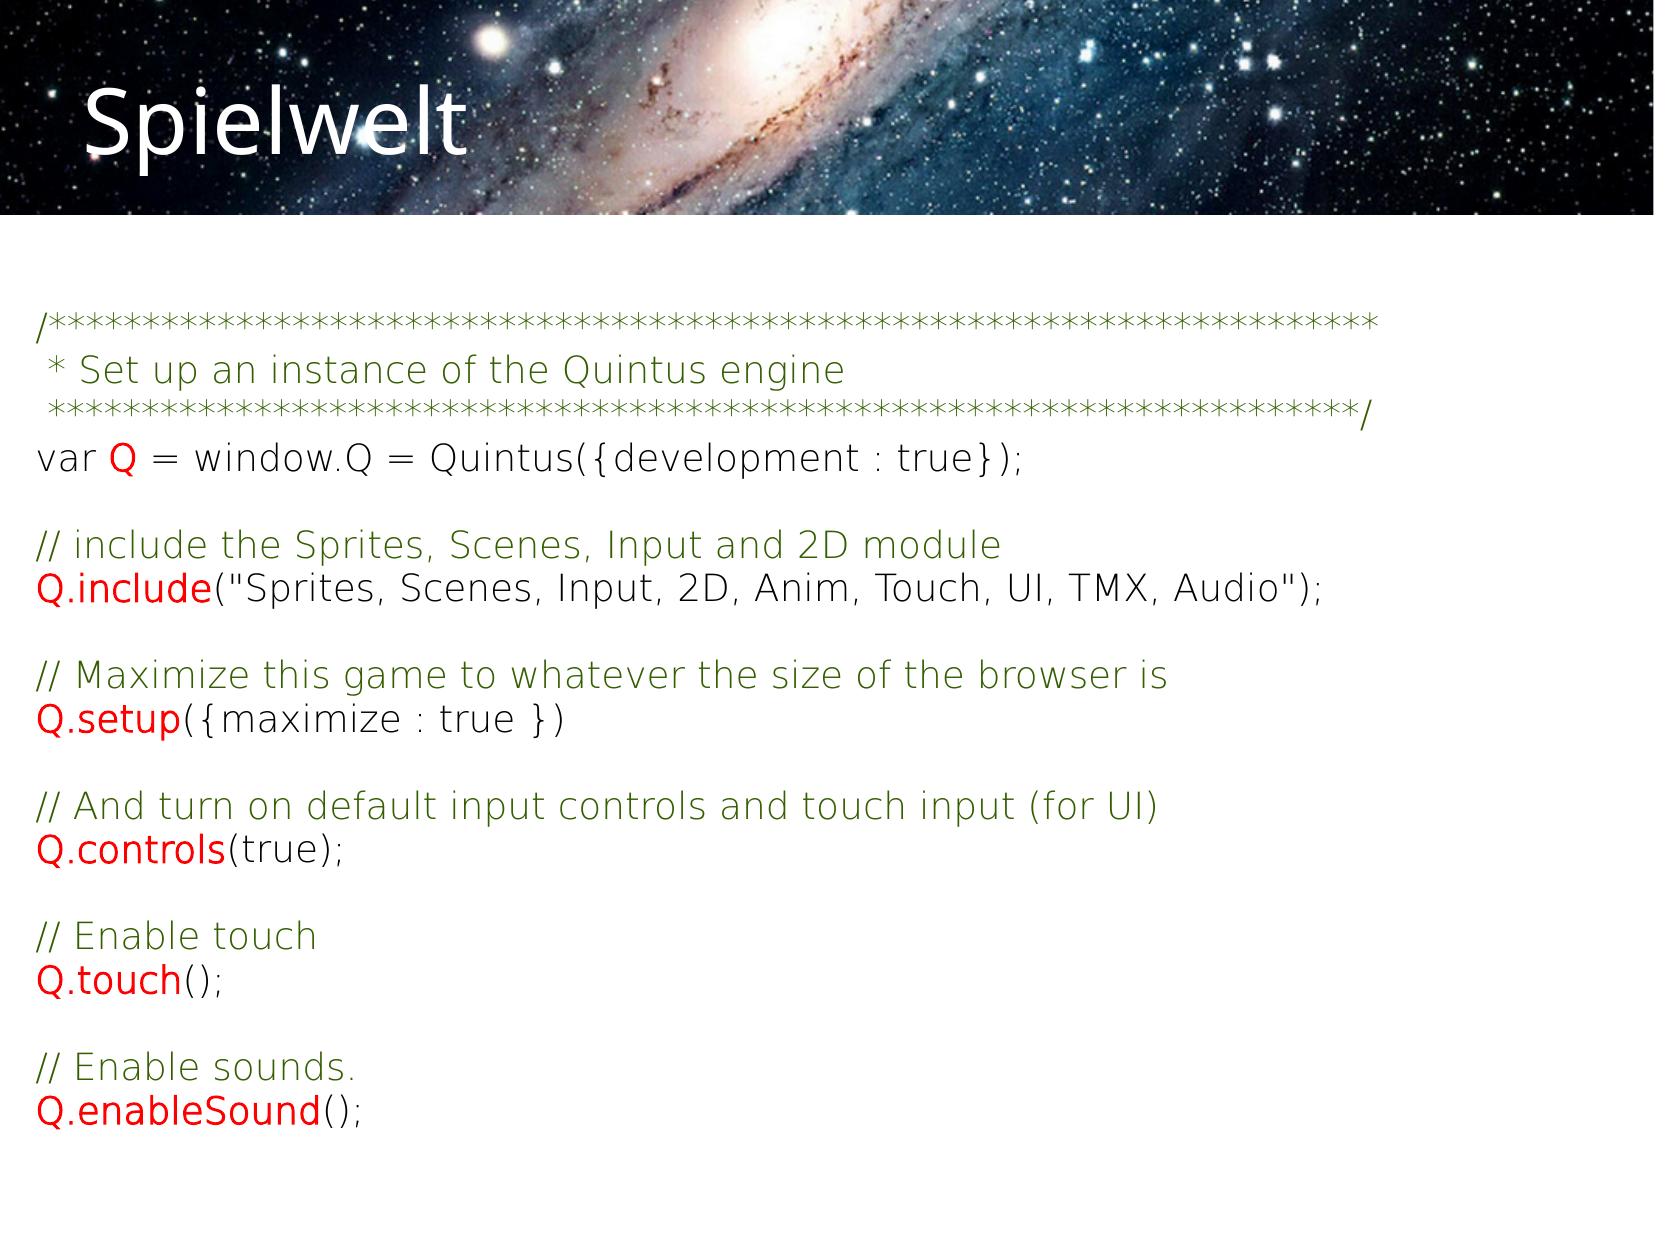

# Spielwelt
/***********************************************************************
 * Set up an instance of the Quintus engine
 **********************************************************************/
var Q = window.Q = Quintus({development : true});
// include the Sprites, Scenes, Input and 2D module
Q.include("Sprites, Scenes, Input, 2D, Anim, Touch, UI, TMX, Audio");
// Maximize this game to whatever the size of the browser is
Q.setup({maximize : true })
// And turn on default input controls and touch input (for UI)
Q.controls(true);
// Enable touch
Q.touch();
// Enable sounds.
Q.enableSound();